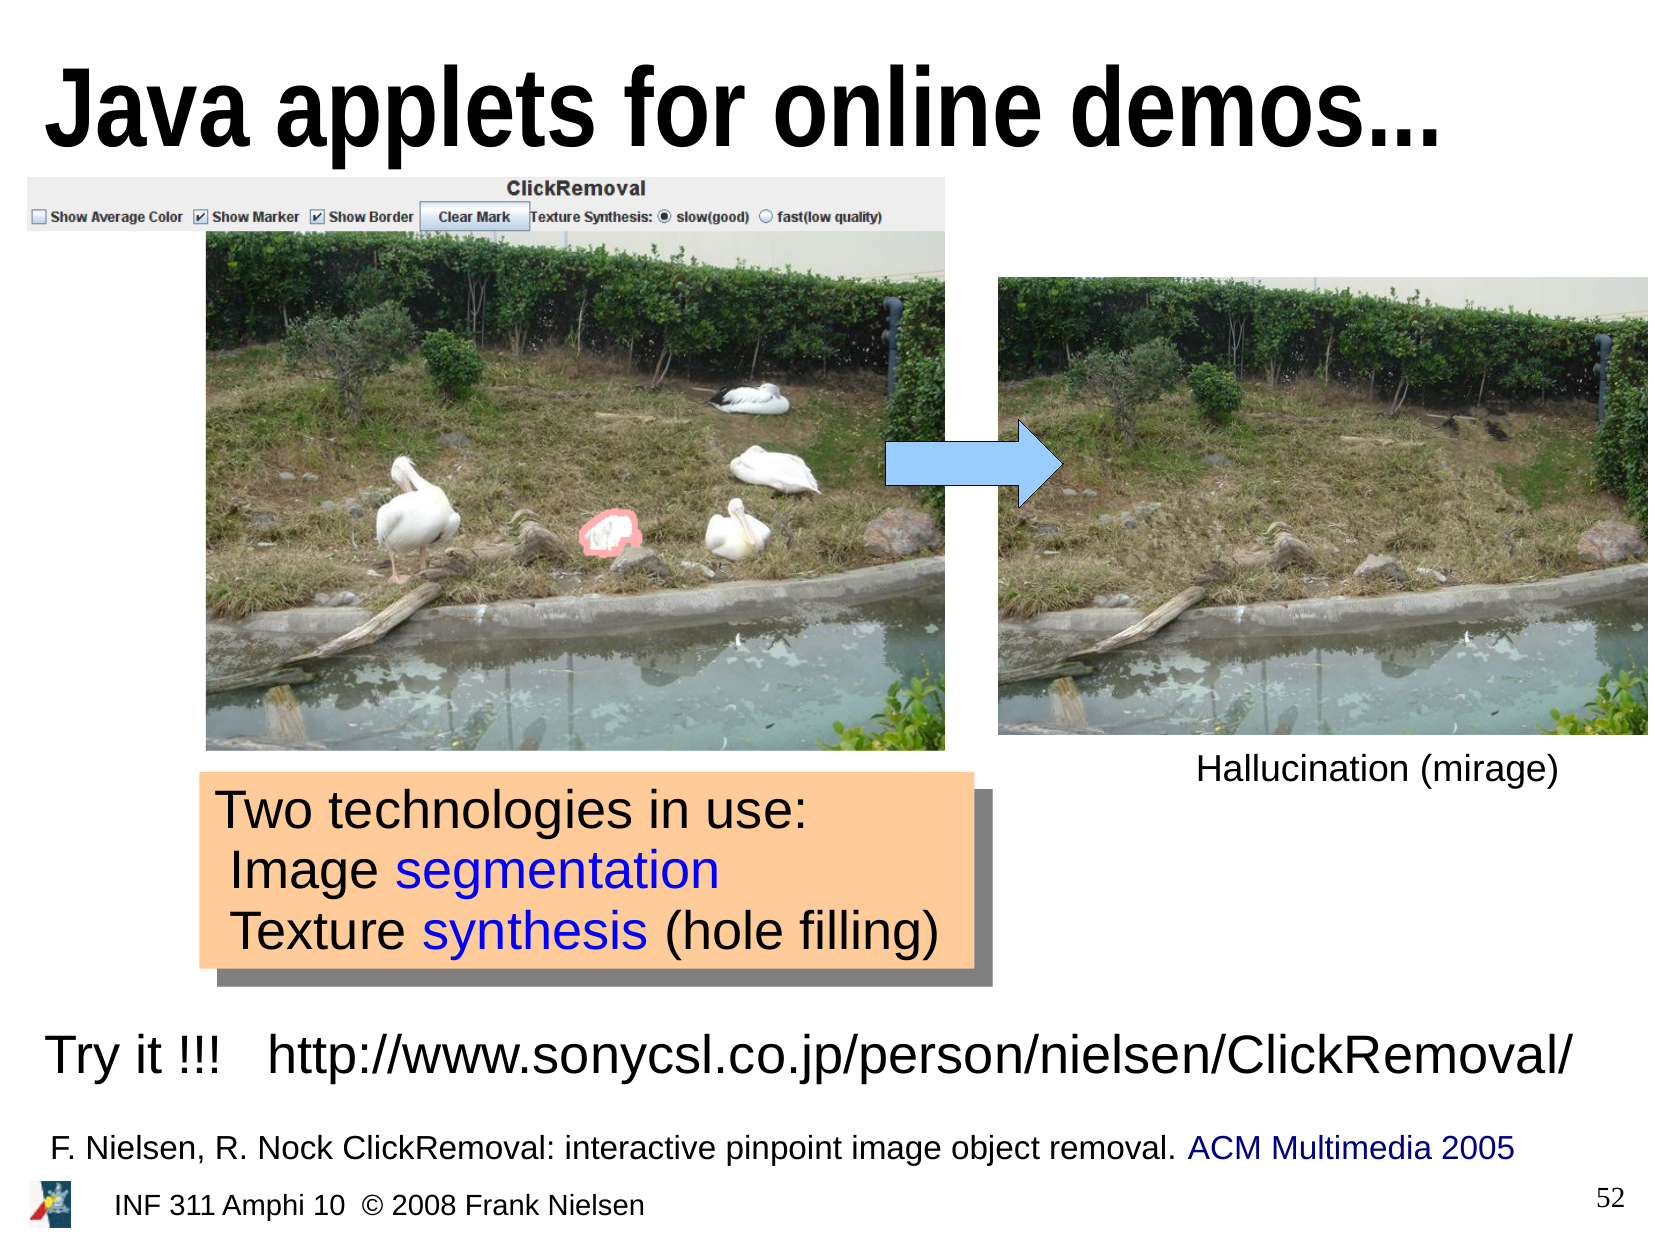

Java applets for online demos...
Hallucination (mirage)
Two technologies in use:
 Image segmentation
 Texture synthesis (hole filling)
Try it !!! http://www.sonycsl.co.jp/person/nielsen/ClickRemoval/
F. Nielsen, R. Nock ClickRemoval: interactive pinpoint image object removal. ACM Multimedia 2005